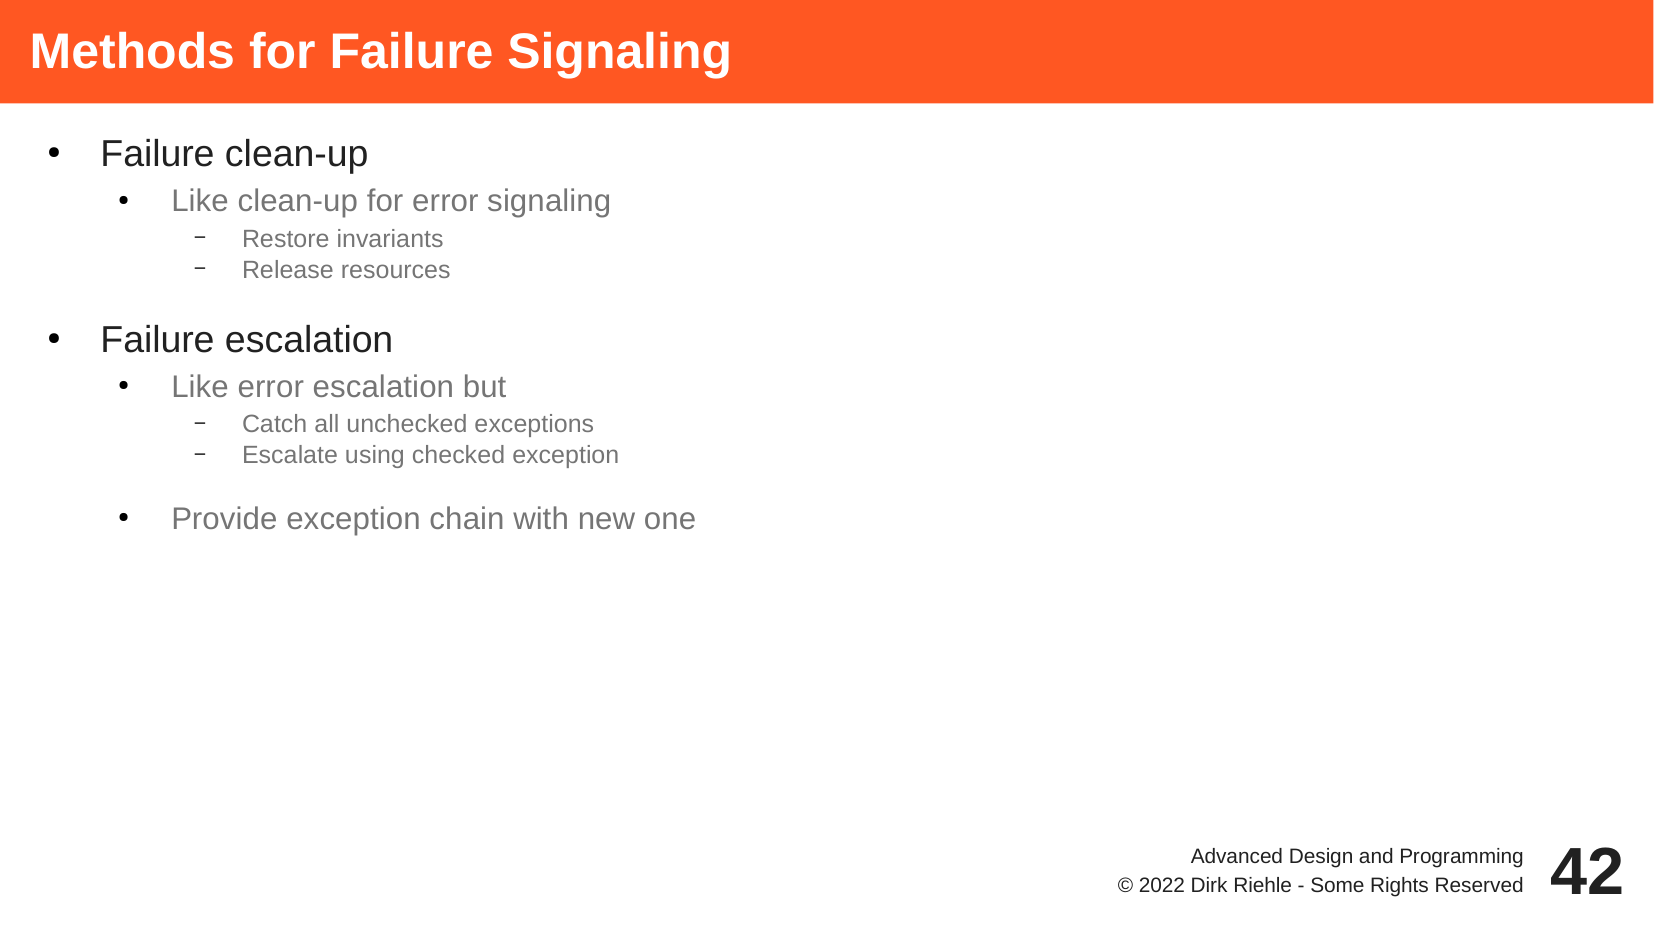

# Methods for Failure Signaling
Failure clean-up
Like clean-up for error signaling
Restore invariants
Release resources
Failure escalation
Like error escalation but
Catch all unchecked exceptions
Escalate using checked exception
Provide exception chain with new one
Advanced Design and Programming
42
© 2022 Dirk Riehle - Some Rights Reserved